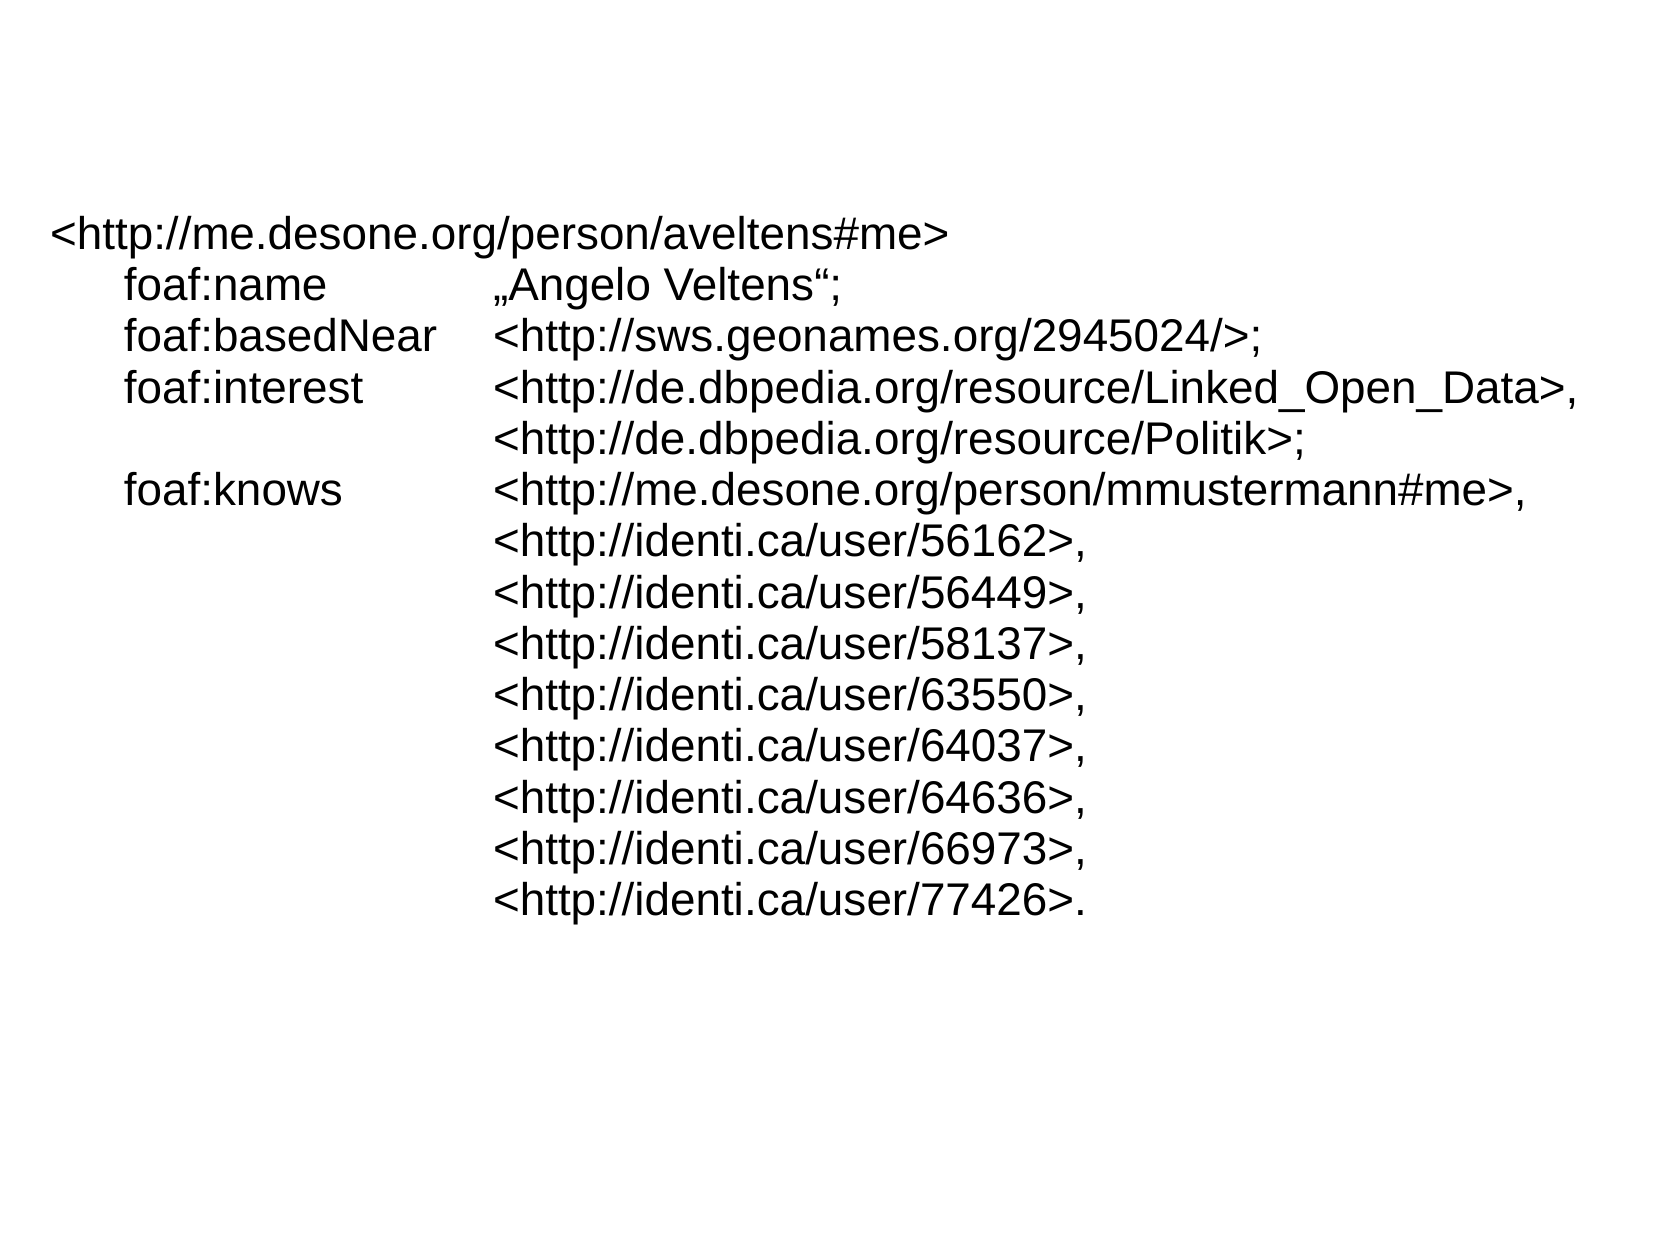

<http://me.desone.org/person/aveltens#me>
	foaf:name			„Angelo Veltens“;
	foaf:basedNear	<http://sws.geonames.org/2945024/>;
	foaf:interest		<http://de.dbpedia.org/resource/Linked_Open_Data>,
						<http://de.dbpedia.org/resource/Politik>;
	foaf:knows			<http://me.desone.org/person/mmustermann#me>,
						<http://identi.ca/user/56162>,
						<http://identi.ca/user/56449>,
						<http://identi.ca/user/58137>,
						<http://identi.ca/user/63550>,
						<http://identi.ca/user/64037>,
						<http://identi.ca/user/64636>,
						<http://identi.ca/user/66973>,
						<http://identi.ca/user/77426>.